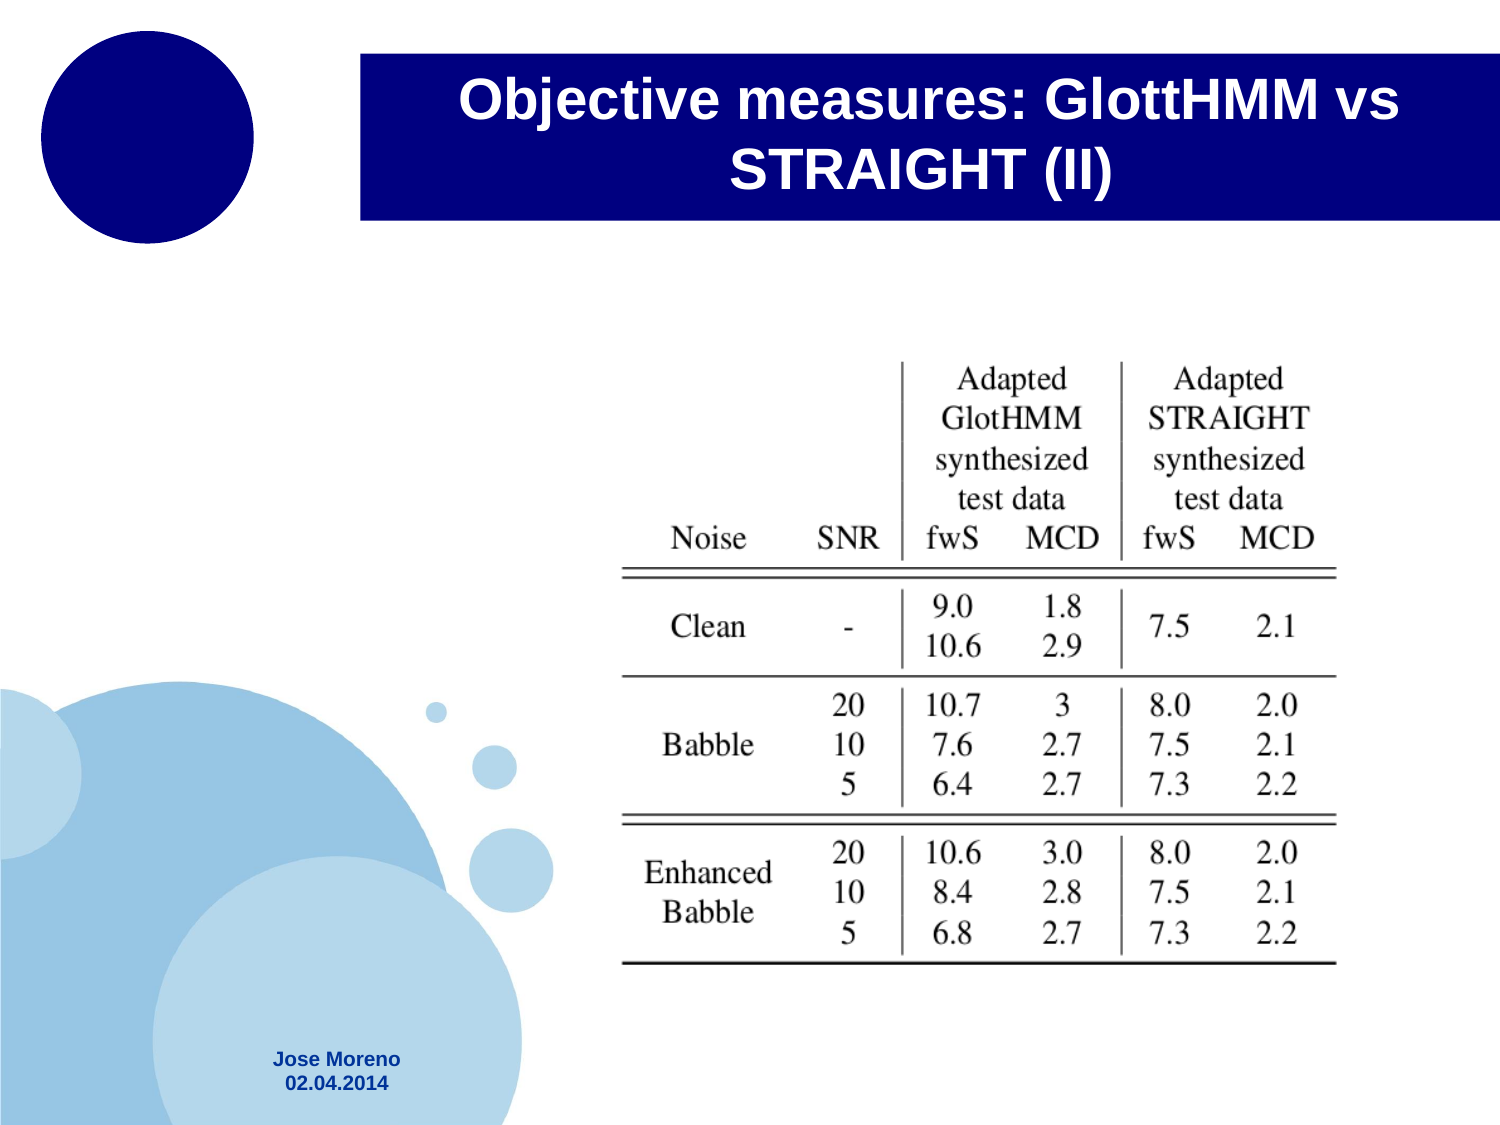

# Objective measures: GlottHMM vs STRAIGHT (II)